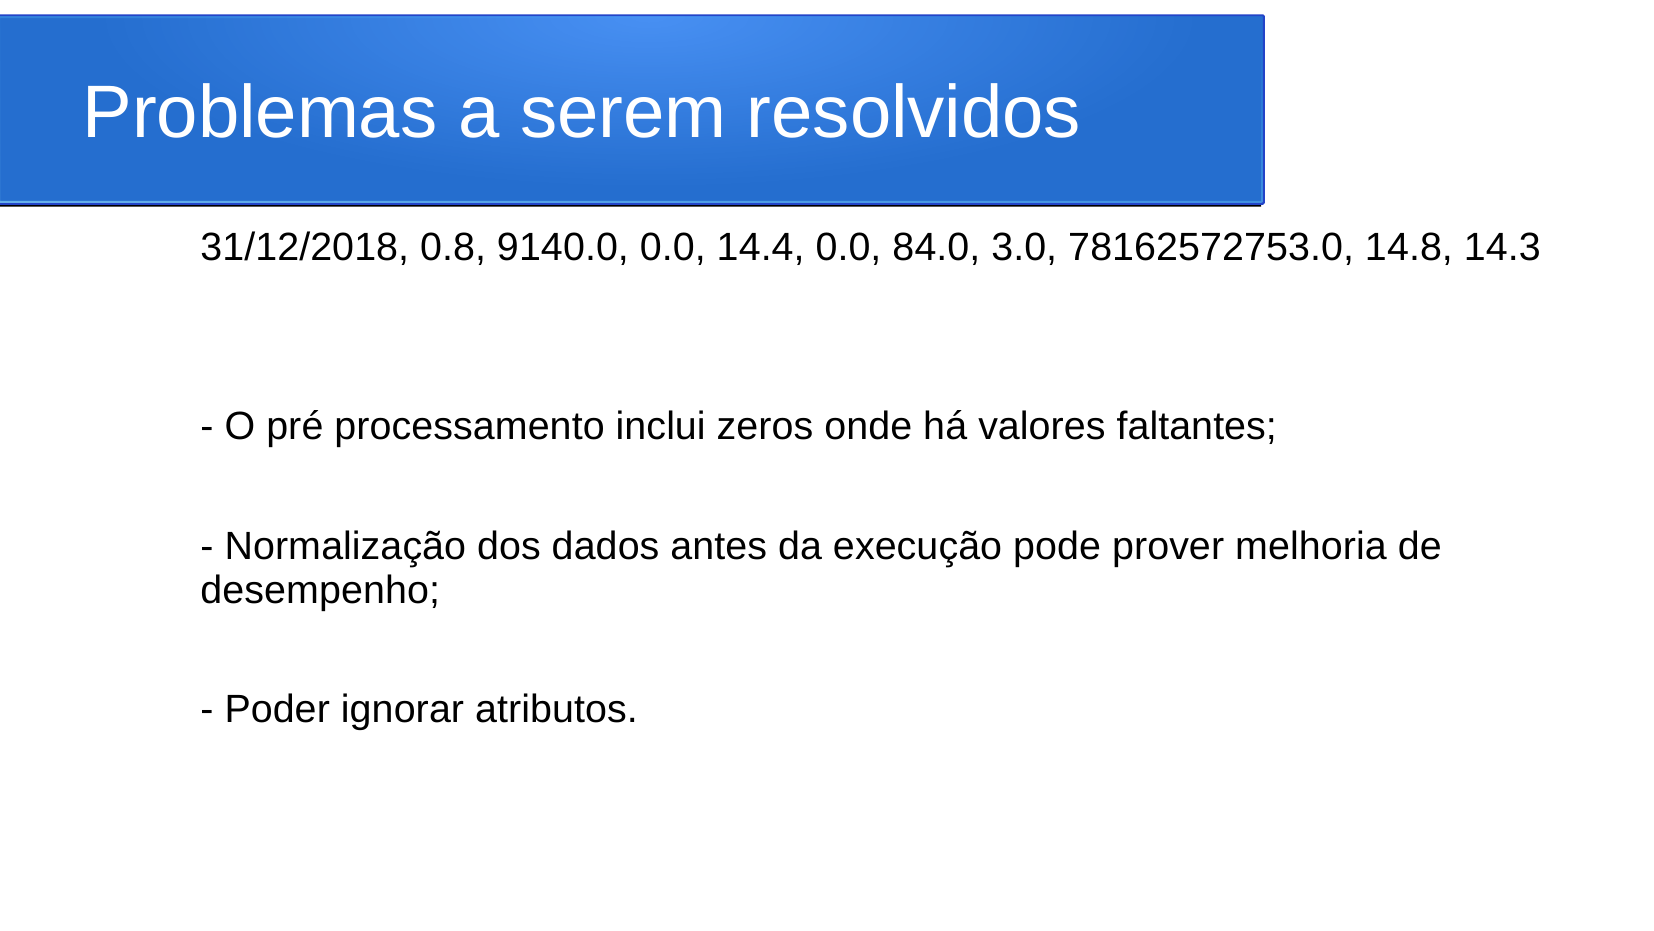

# Problemas a serem resolvidos
31/12/2018, 0.8, 9140.0, 0.0, 14.4, 0.0, 84.0, 3.0, 78162572753.0, 14.8, 14.3
- O pré processamento inclui zeros onde há valores faltantes;
- Normalização dos dados antes da execução pode prover melhoria de desempenho;
- Poder ignorar atributos.